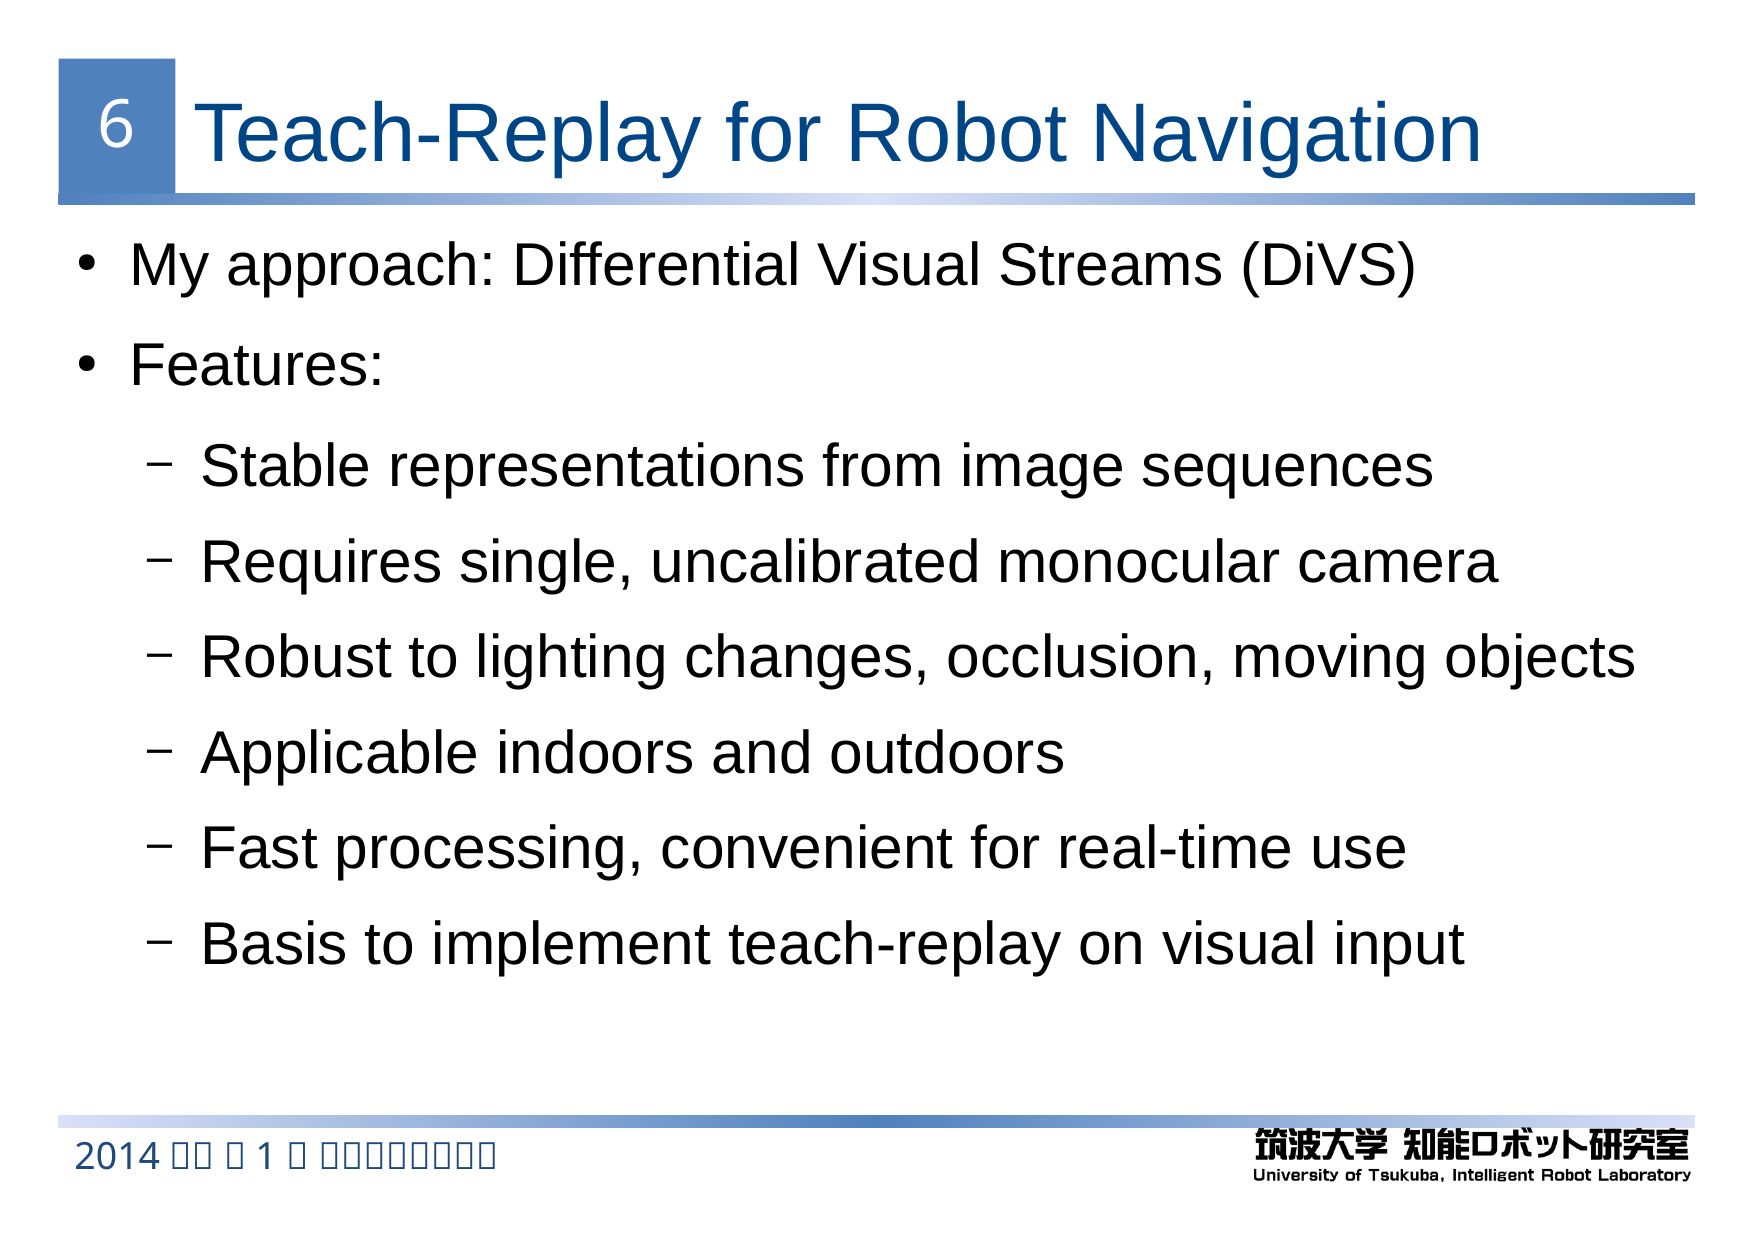

# Teach-Replay for Robot Navigation
My approach: Differential Visual Streams (DiVS)
Features:
Stable representations from image sequences
Requires single, uncalibrated monocular camera
Robust to lighting changes, occlusion, moving objects
Applicable indoors and outdoors
Fast processing, convenient for real-time use
Basis to implement teach-replay on visual input